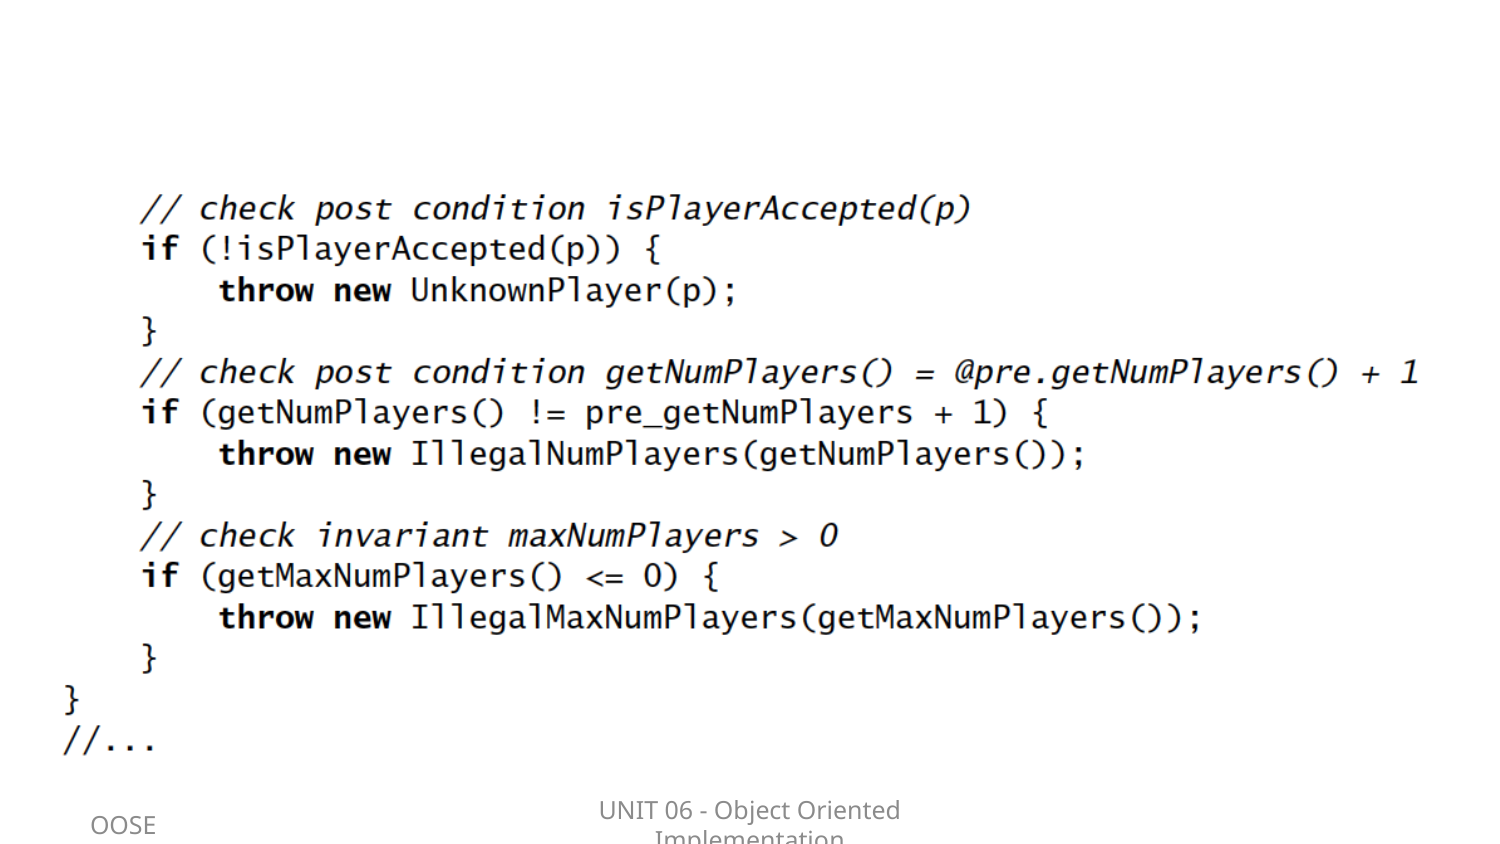

#
OOSE
UNIT 06 - Object Oriented Implementation